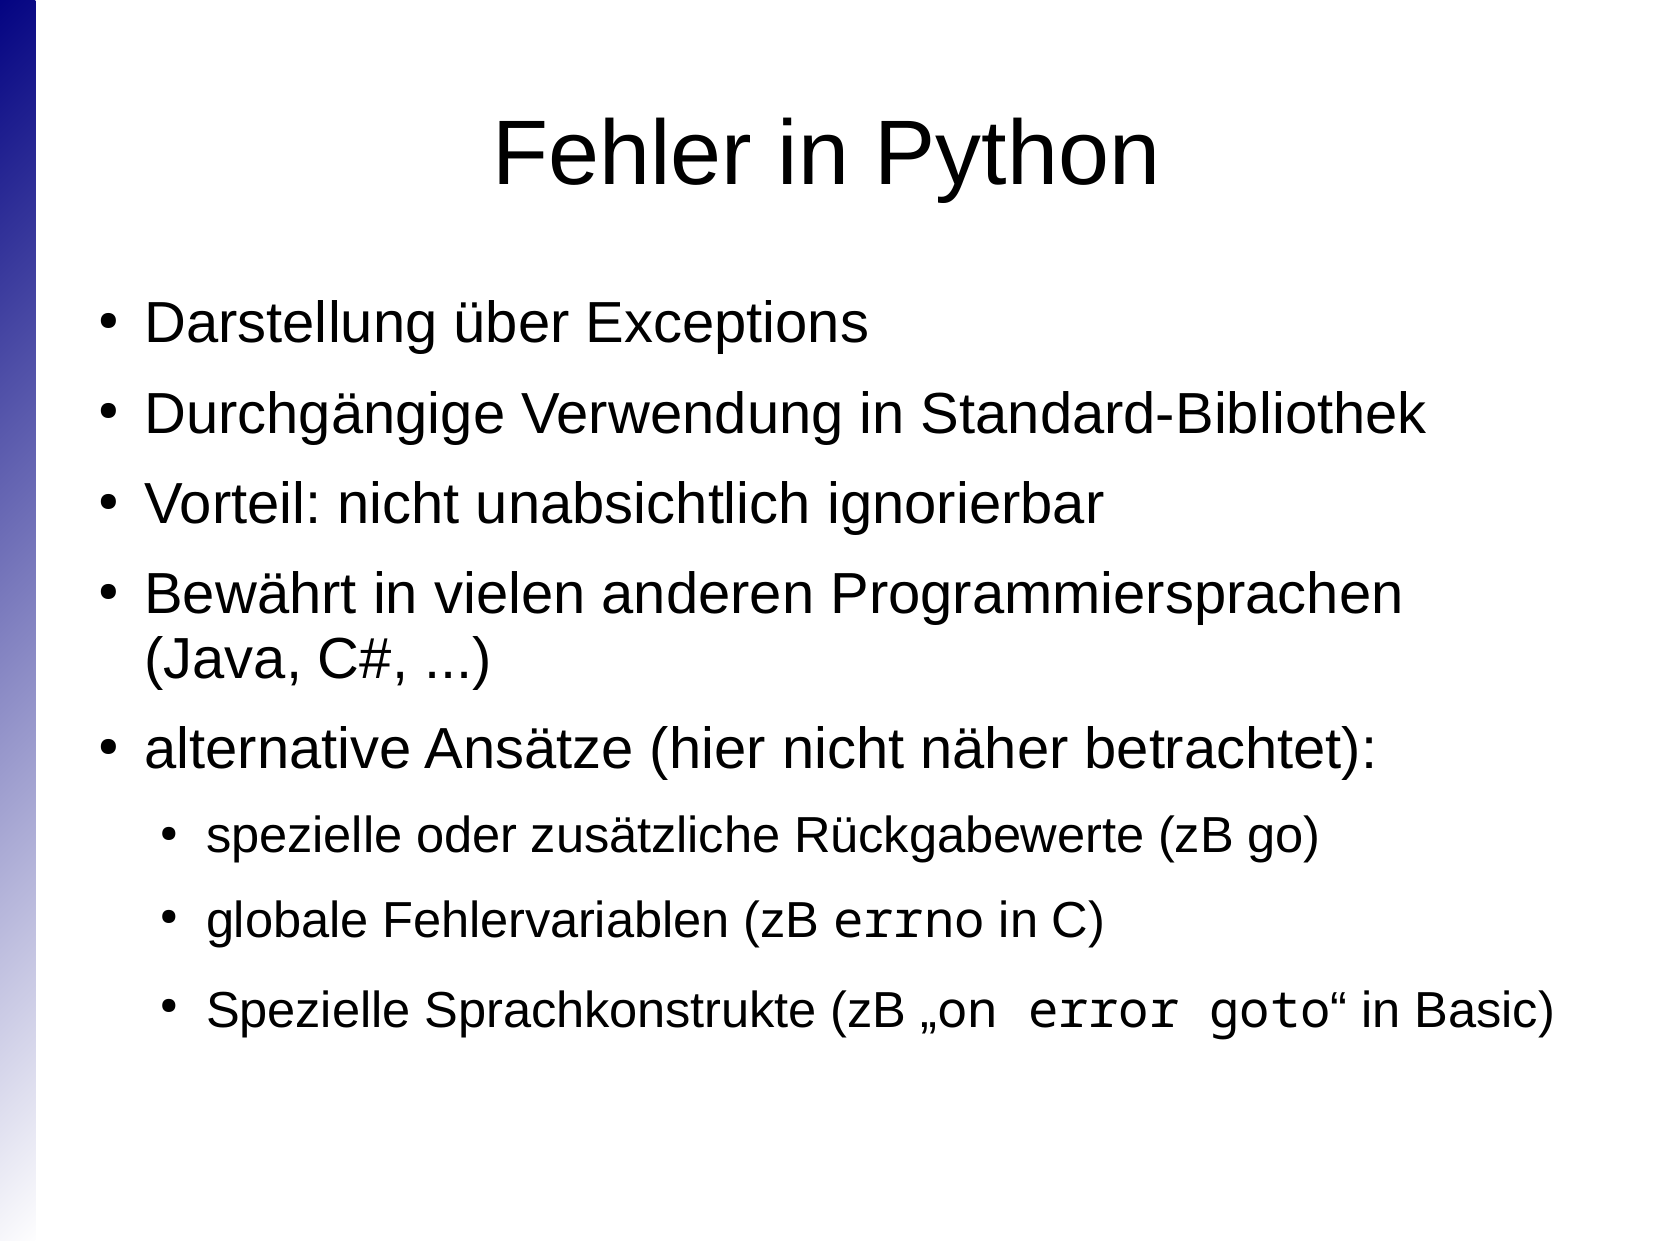

# Fehler in Python
Darstellung über Exceptions
Durchgängige Verwendung in Standard-Bibliothek
Vorteil: nicht unabsichtlich ignorierbar
Bewährt in vielen anderen Programmiersprachen
(Java, C#, ...)
alternative Ansätze (hier nicht näher betrachtet):
spezielle oder zusätzliche Rückgabewerte (zB go)
globale Fehlervariablen (zB errno in C)
Spezielle Sprachkonstrukte (zB „on error goto“ in Basic)